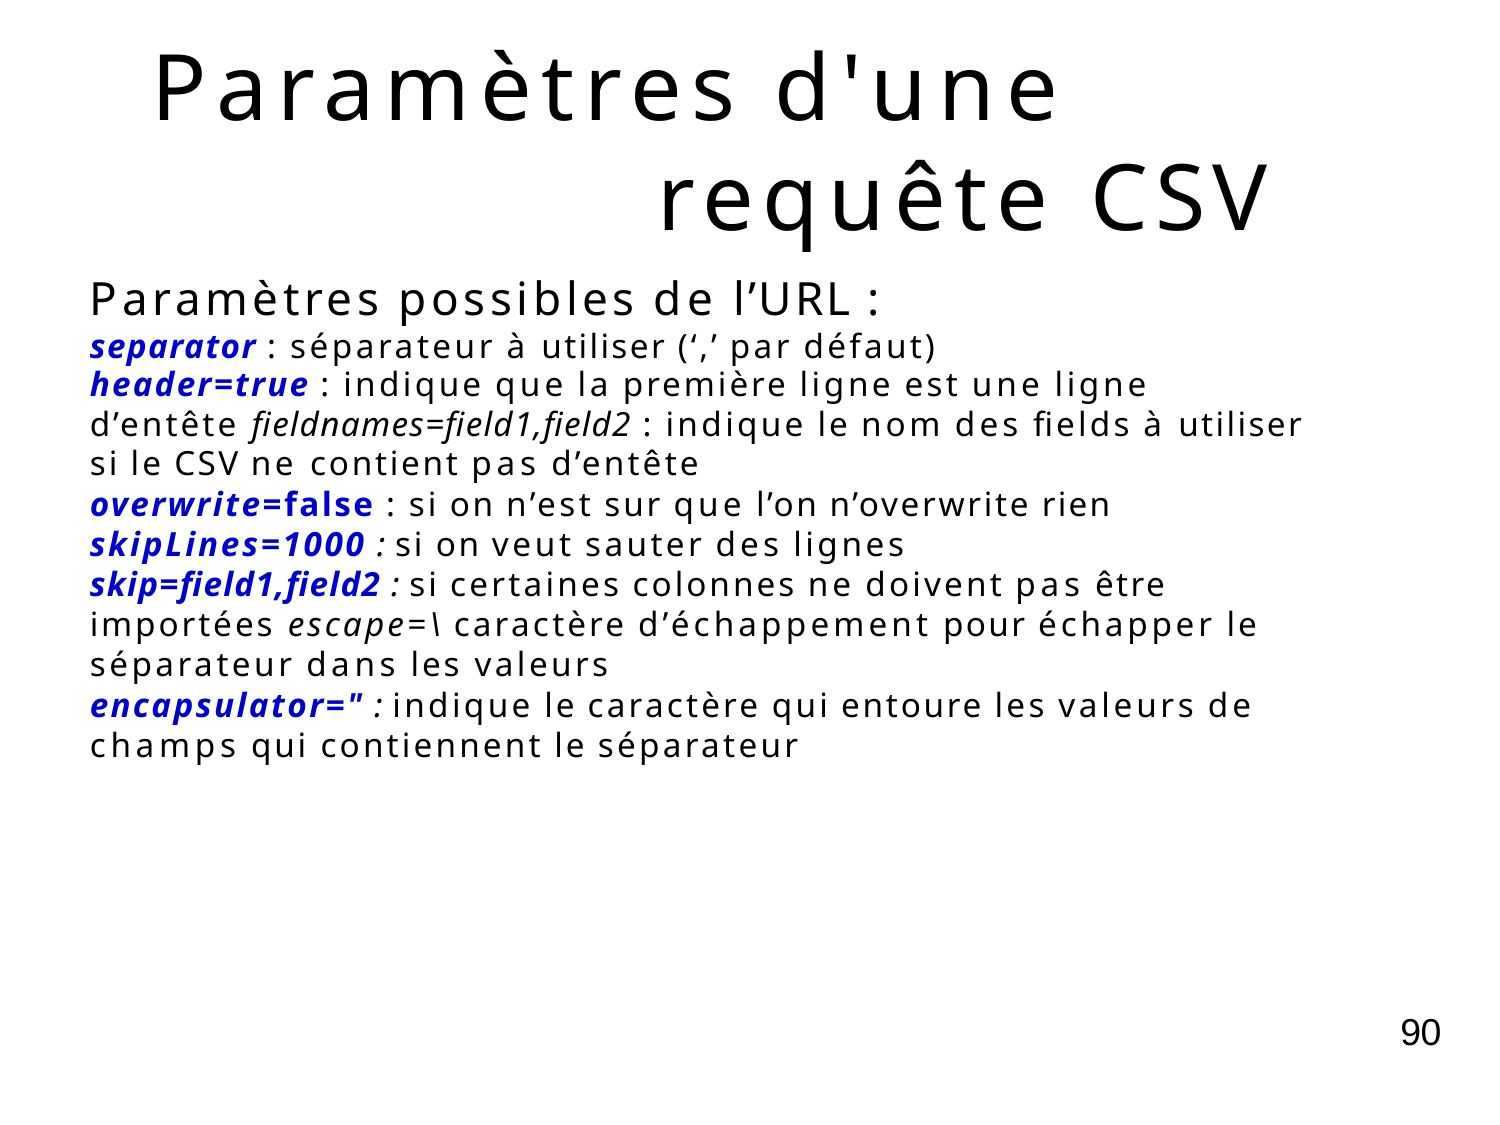

# Paramètres d'une requête CSV
Paramètres possibles de l’URL :
separator : séparateur à utiliser (‘,’ par défaut)
header=true : indique que la première ligne est une ligne d’entête fieldnames=field1,field2 : indique le nom des fields à utiliser si le CSV ne contient pas d’entête
overwrite=false : si on n’est sur que l’on n’overwrite rien
skipLines=1000 : si on veut sauter des lignes
skip=field1,field2 : si certaines colonnes ne doivent pas être importées escape=\ caractère d’échappement pour échapper le séparateur dans les valeurs
encapsulator=" : indique le caractère qui entoure les valeurs de champs qui contiennent le séparateur
90